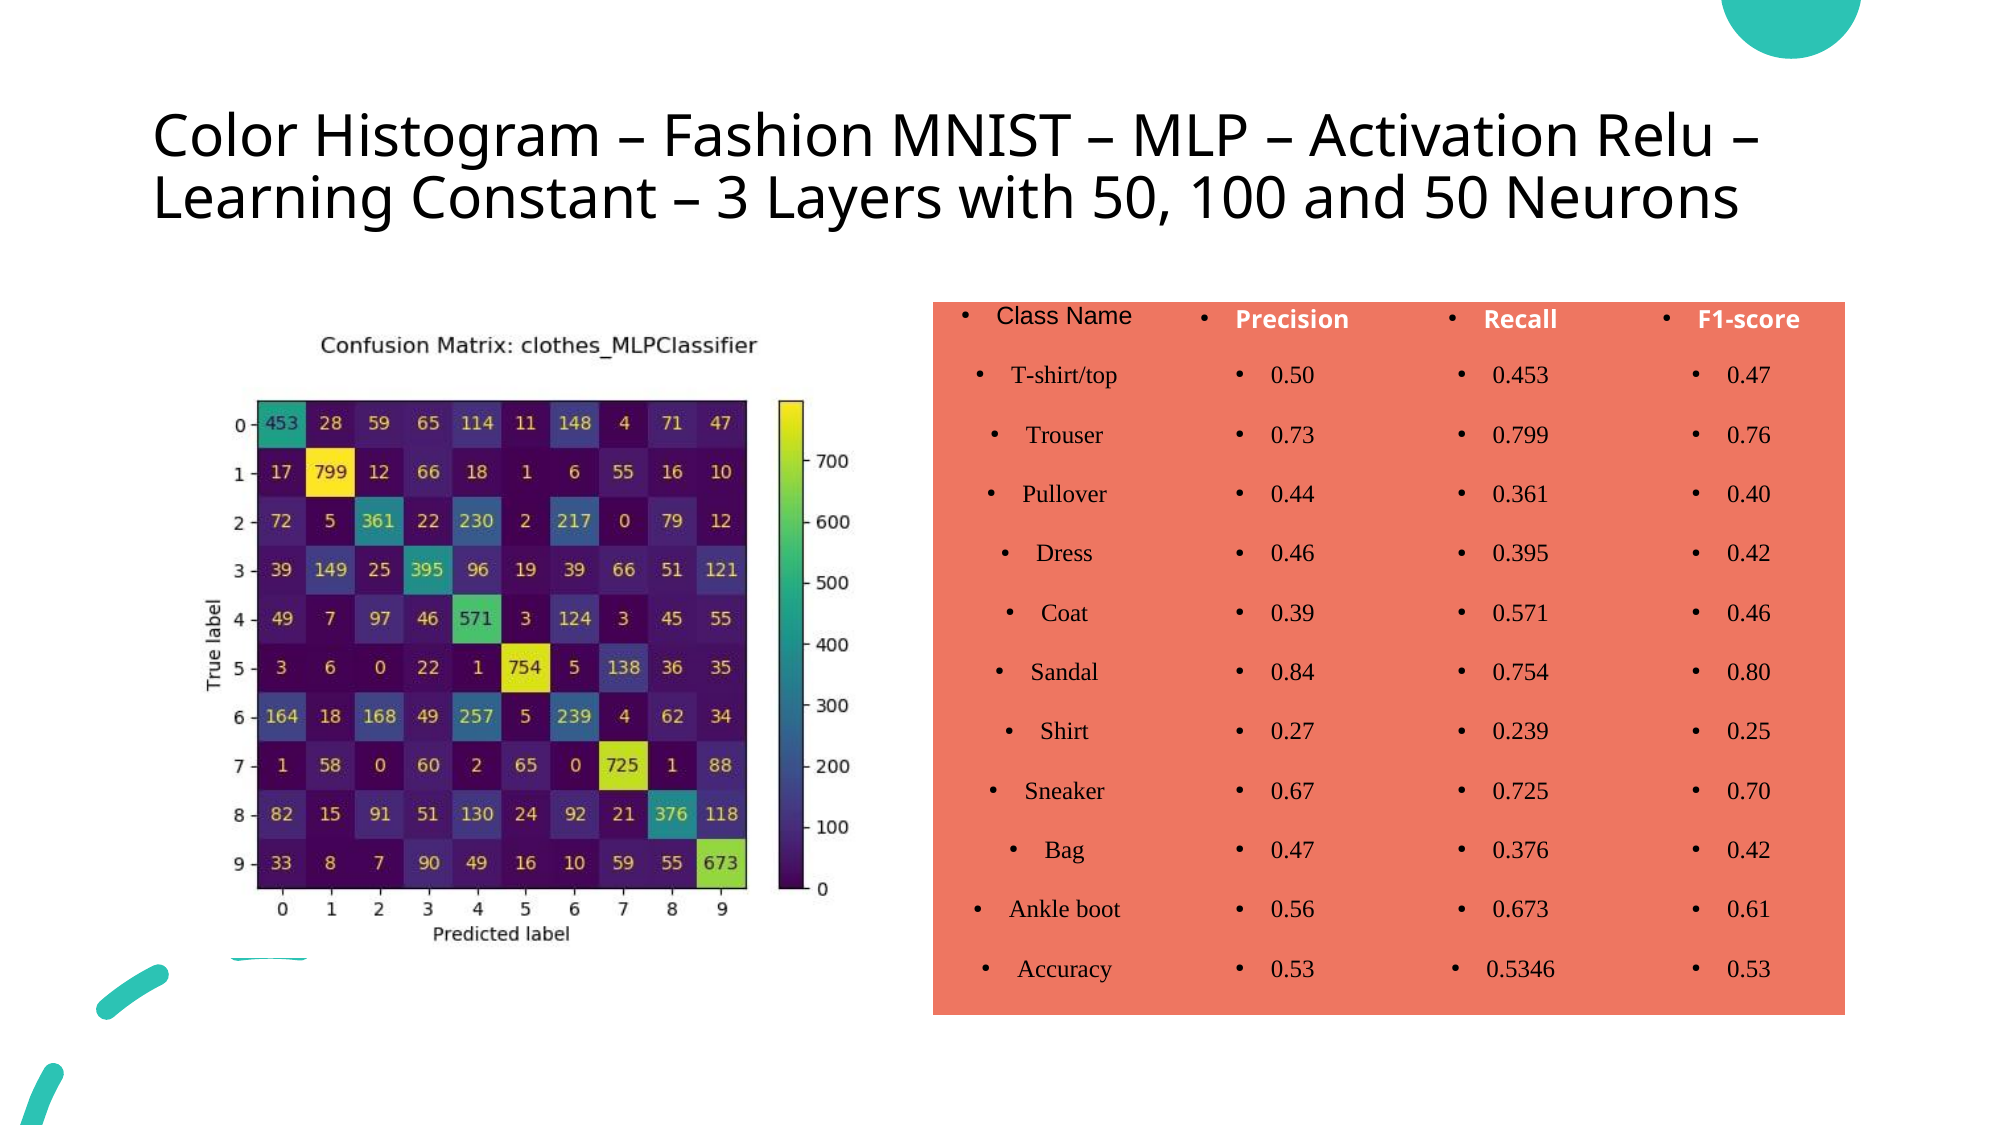

# Color Histogram – Fashion MNIST – MLP – Activation Relu – Learning Constant – 3 Layers with 50, 100 and 50 Neurons
| ​Class Name | Precision​ | Recall​ | F1-score​ |
| --- | --- | --- | --- |
| T-shirt/top​ | 0.50​ | 0.453​ | 0.47​ |
| Trouser​ | 0.73​ | 0.799​ | 0.76​ |
| Pullover​ | 0.44​ | 0.361​ | 0.40​ |
| Dress​ | 0.46​ | 0.395​ | 0.42​ |
| Coat​ | 0.39​ | 0.571​ | 0.46​ |
| Sandal​ | 0.84​ | 0.754​ | 0.80​ |
| Shirt​ | 0.27​ | 0.239​ | 0.25​ |
| Sneaker​ | 0.67​ | 0.725​ | 0.70​ |
| Bag​ | 0.47​ | 0.376​ | 0.42​ |
| Ankle boot | 0.56​ | 0.673​ | 0.61​ |
| Accuracy​ | 0.53​ | 0.5346​ | 0.53​ |